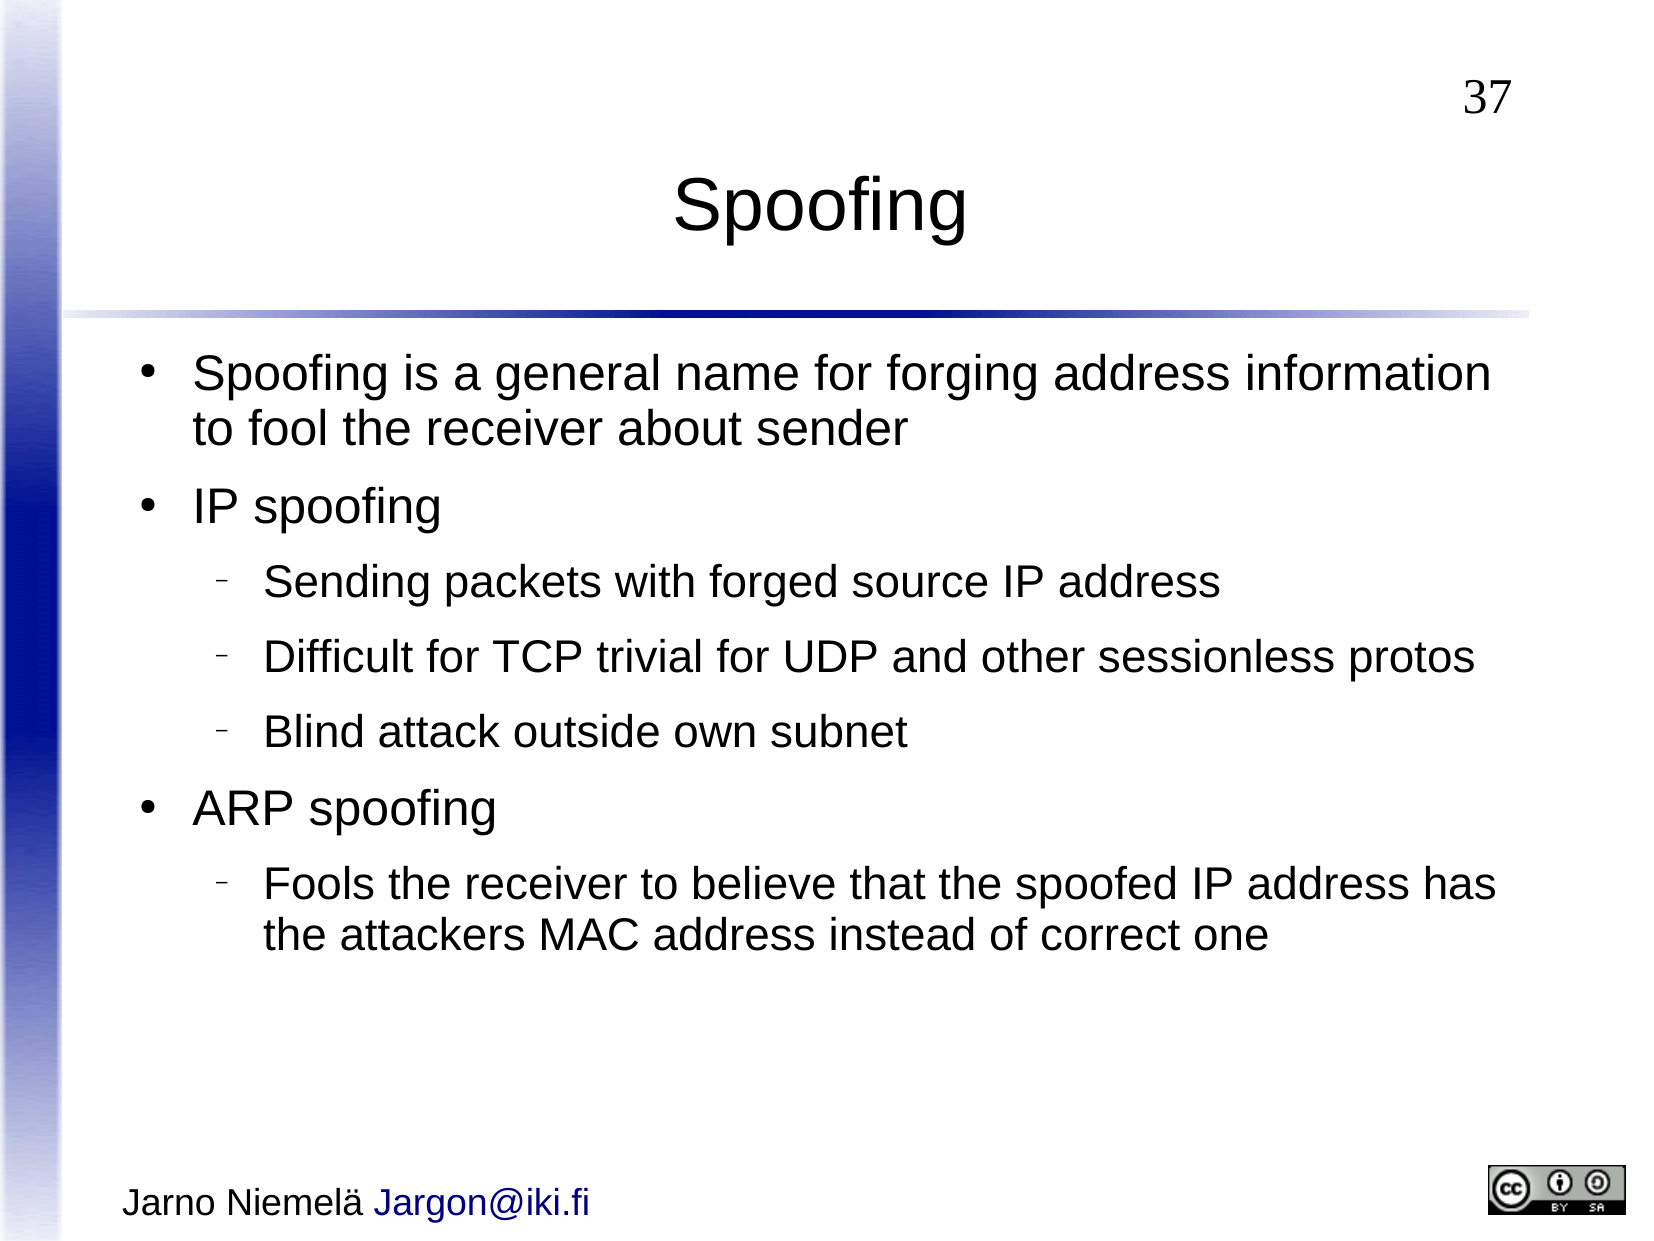

# Spoofing
Spoofing is a general name for forging address information to fool the receiver about sender
IP spoofing
Sending packets with forged source IP address
Difficult for TCP trivial for UDP and other sessionless protos
Blind attack outside own subnet
ARP spoofing
Fools the receiver to believe that the spoofed IP address has the attackers MAC address instead of correct one